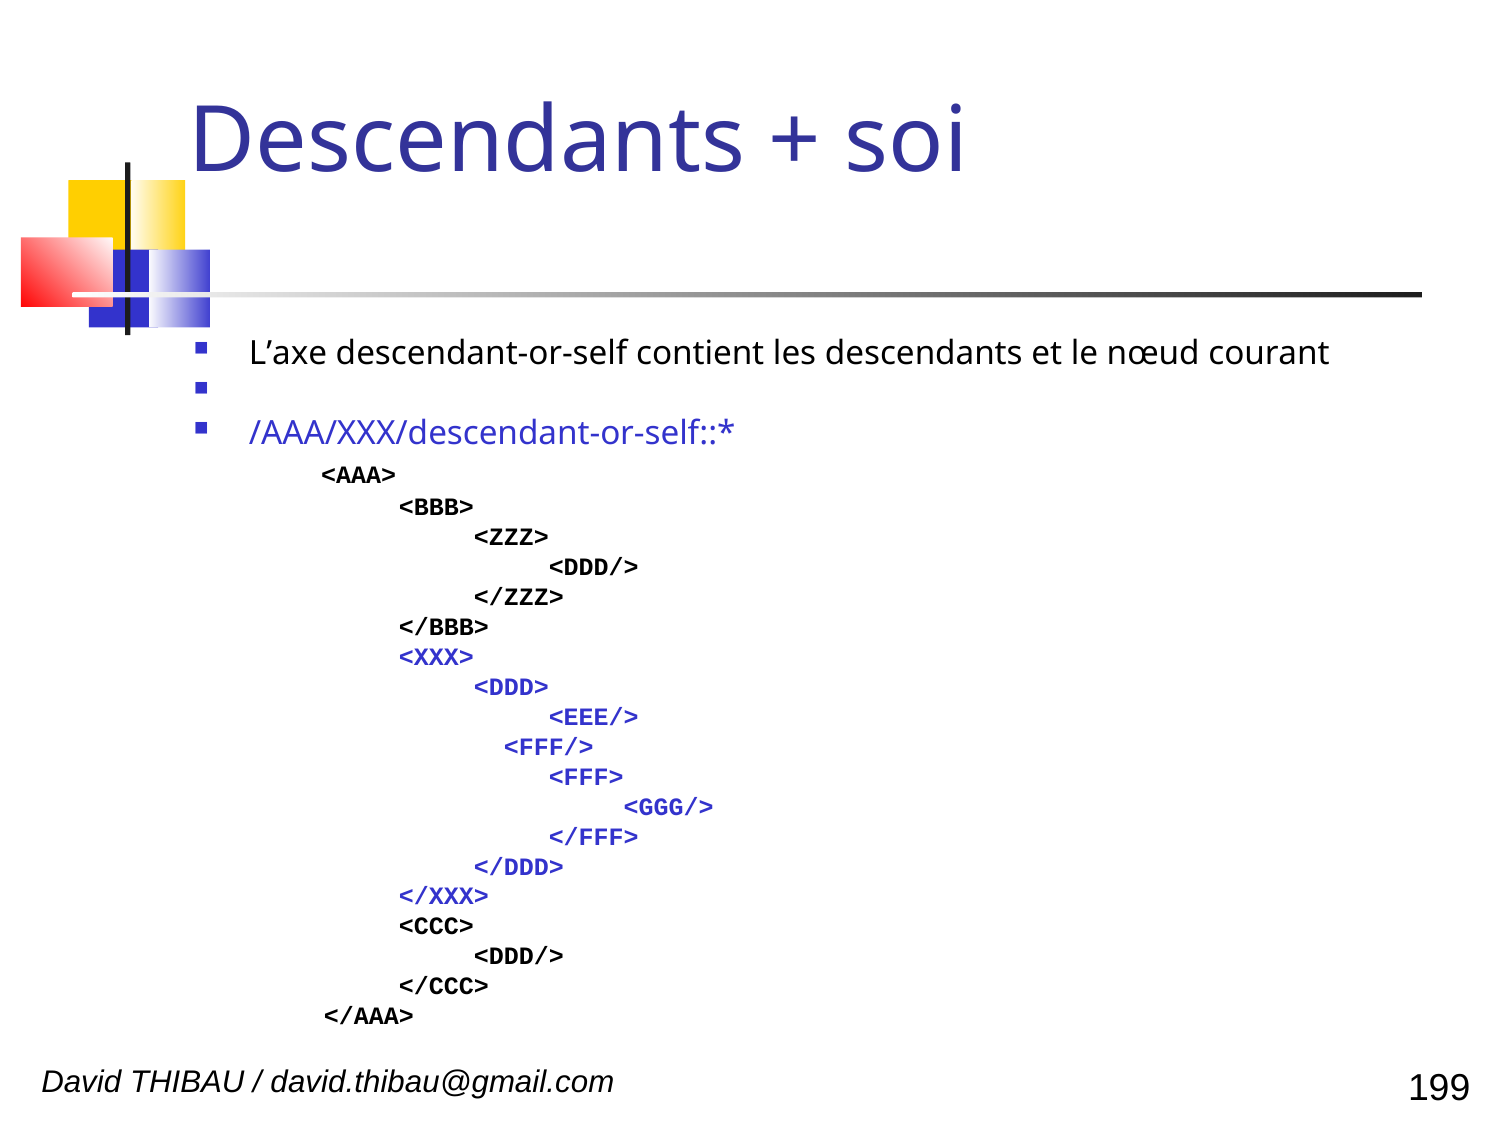

# Descendants + soi
L’axe descendant-or-self contient les descendants et le nœud courant
/AAA/XXX/descendant-or-self::*
     <AAA>
          <BBB>
               <ZZZ>
                    <DDD/>
               </ZZZ>
          </BBB>
          <XXX>
               <DDD>
                    <EEE/>
                 <FFF/>
                    <FFF>
                         <GGG/>
                    </FFF>
               </DDD>
          </XXX>
          <CCC>
               <DDD/>
          </CCC>
     </AAA>